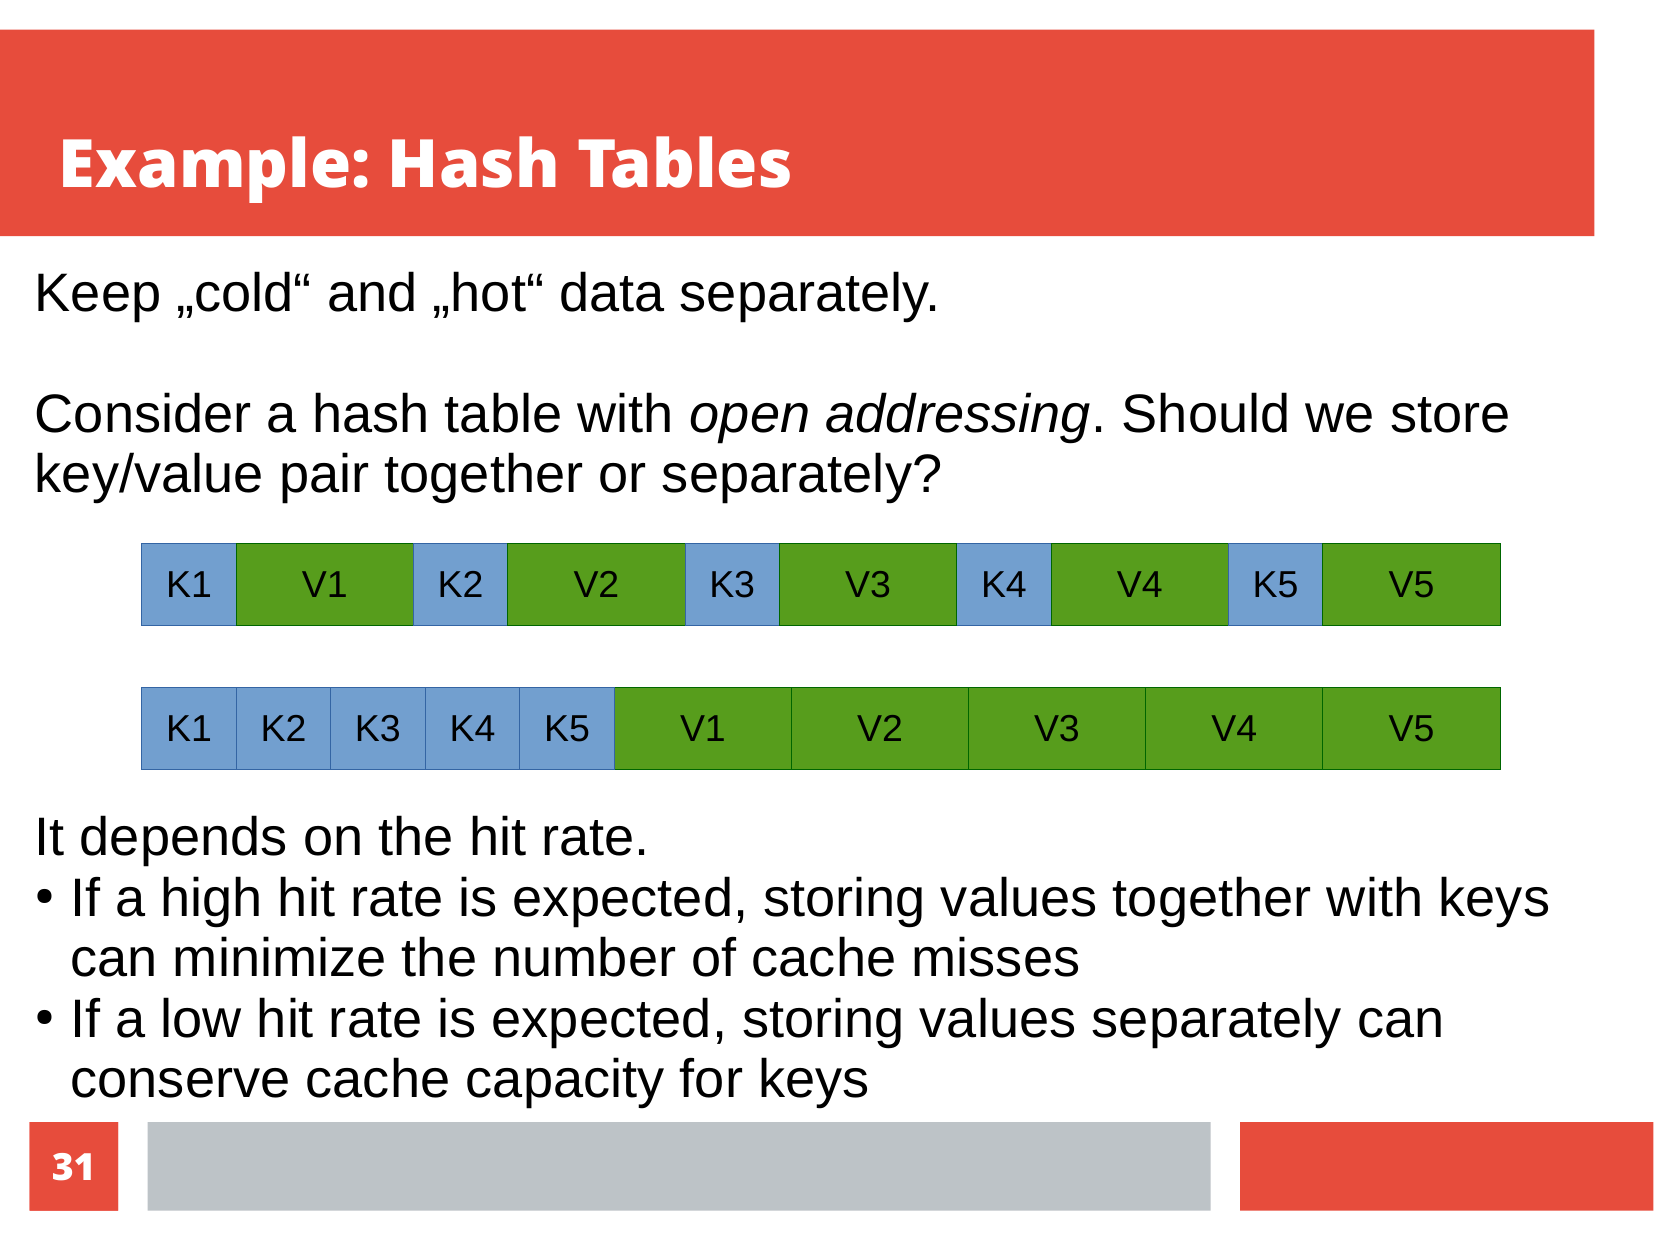

# Example: Hash Tables
Keep „cold“ and „hot“ data separately.
Consider a hash table with open addressing. Should we store key/value pair together or separately?
It depends on the hit rate.
If a high hit rate is expected, storing values together with keys can minimize the number of cache misses
If a low hit rate is expected, storing values separately can conserve cache capacity for keys
K1
V1
K2
V2
K3
V3
K4
V4
K5
V5
K1
K2
K3
K4
K5
V1
V2
V3
V4
V5
31